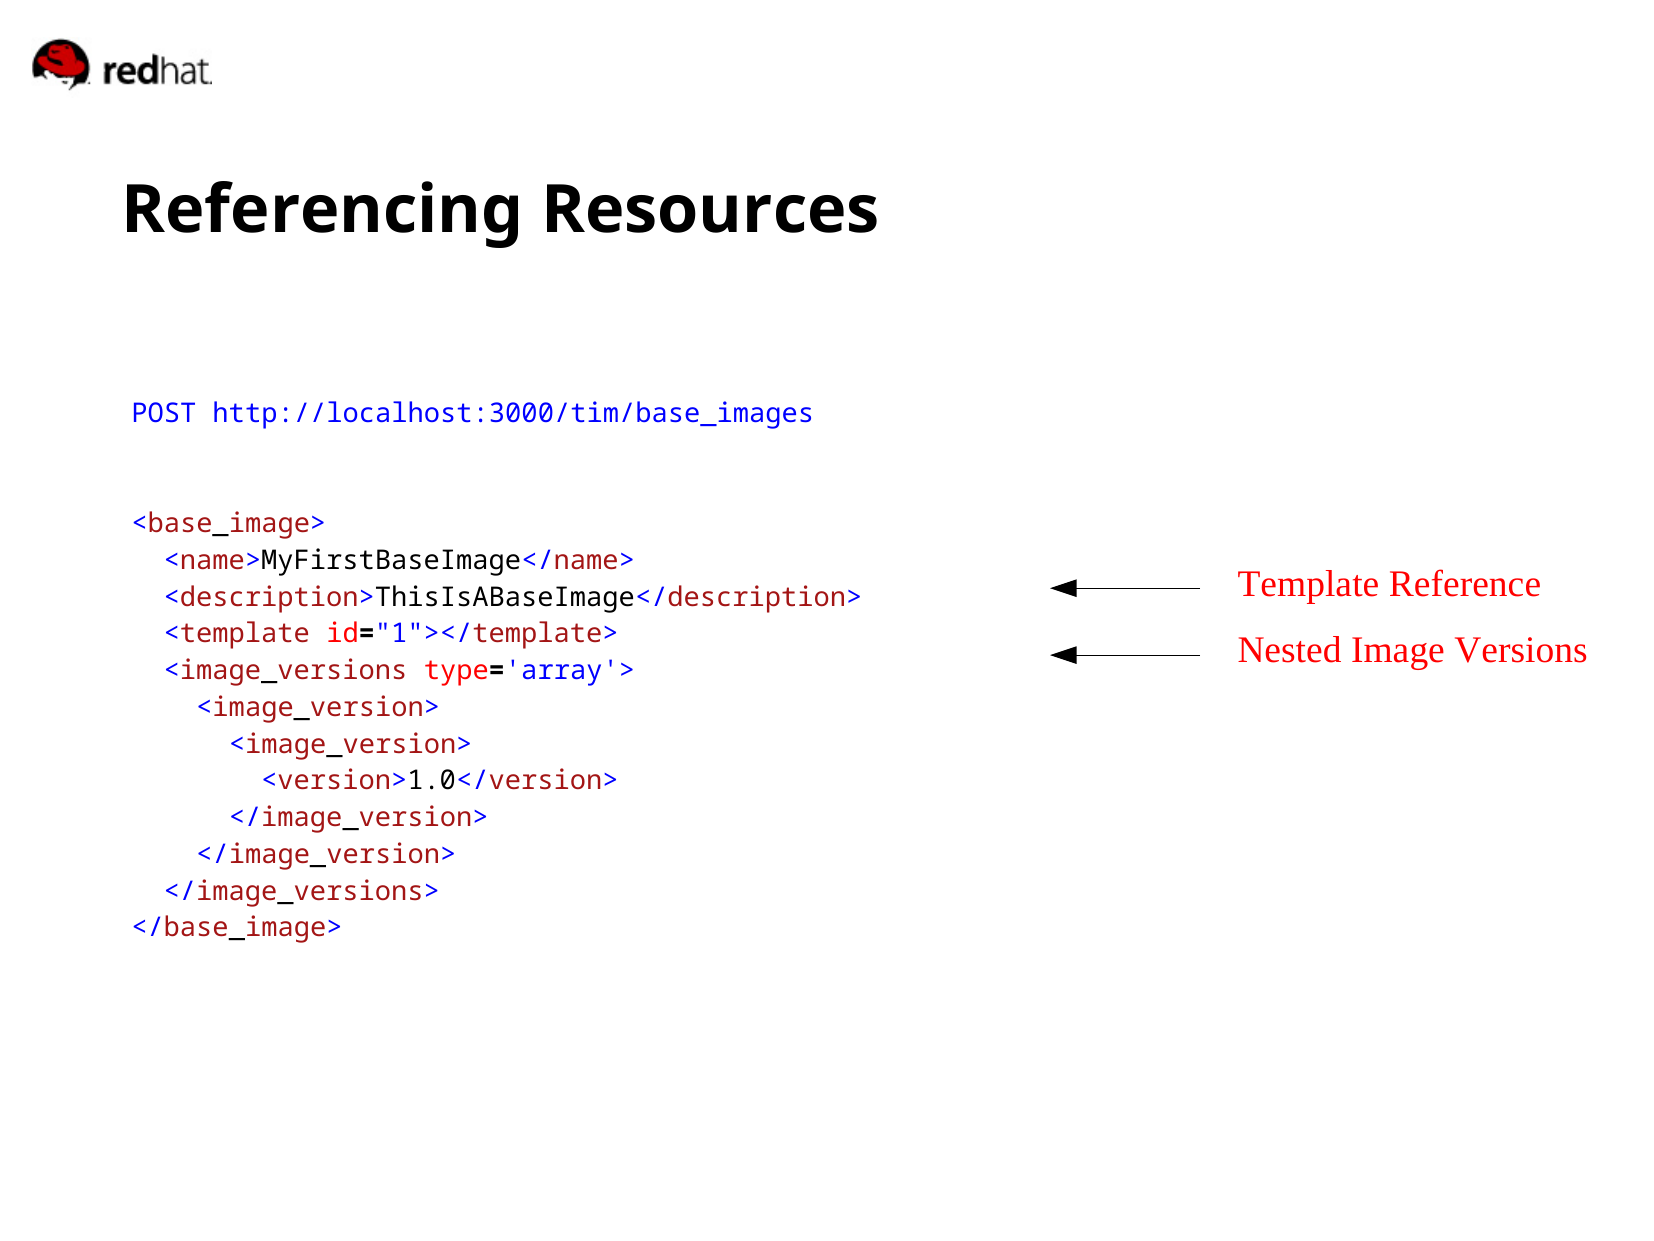

# Referencing Resources
POST http://localhost:3000/tim/base_images
<base_image>
 <name>MyFirstBaseImage</name>
 <description>ThisIsABaseImage</description>
 <template id="1"></template>
 <image_versions type='array'>
 <image_version>
 <image_version>
 <version>1.0</version>
 </image_version>
 </image_version>
 </image_versions>
</base_image>
Template Reference
Nested Image Versions